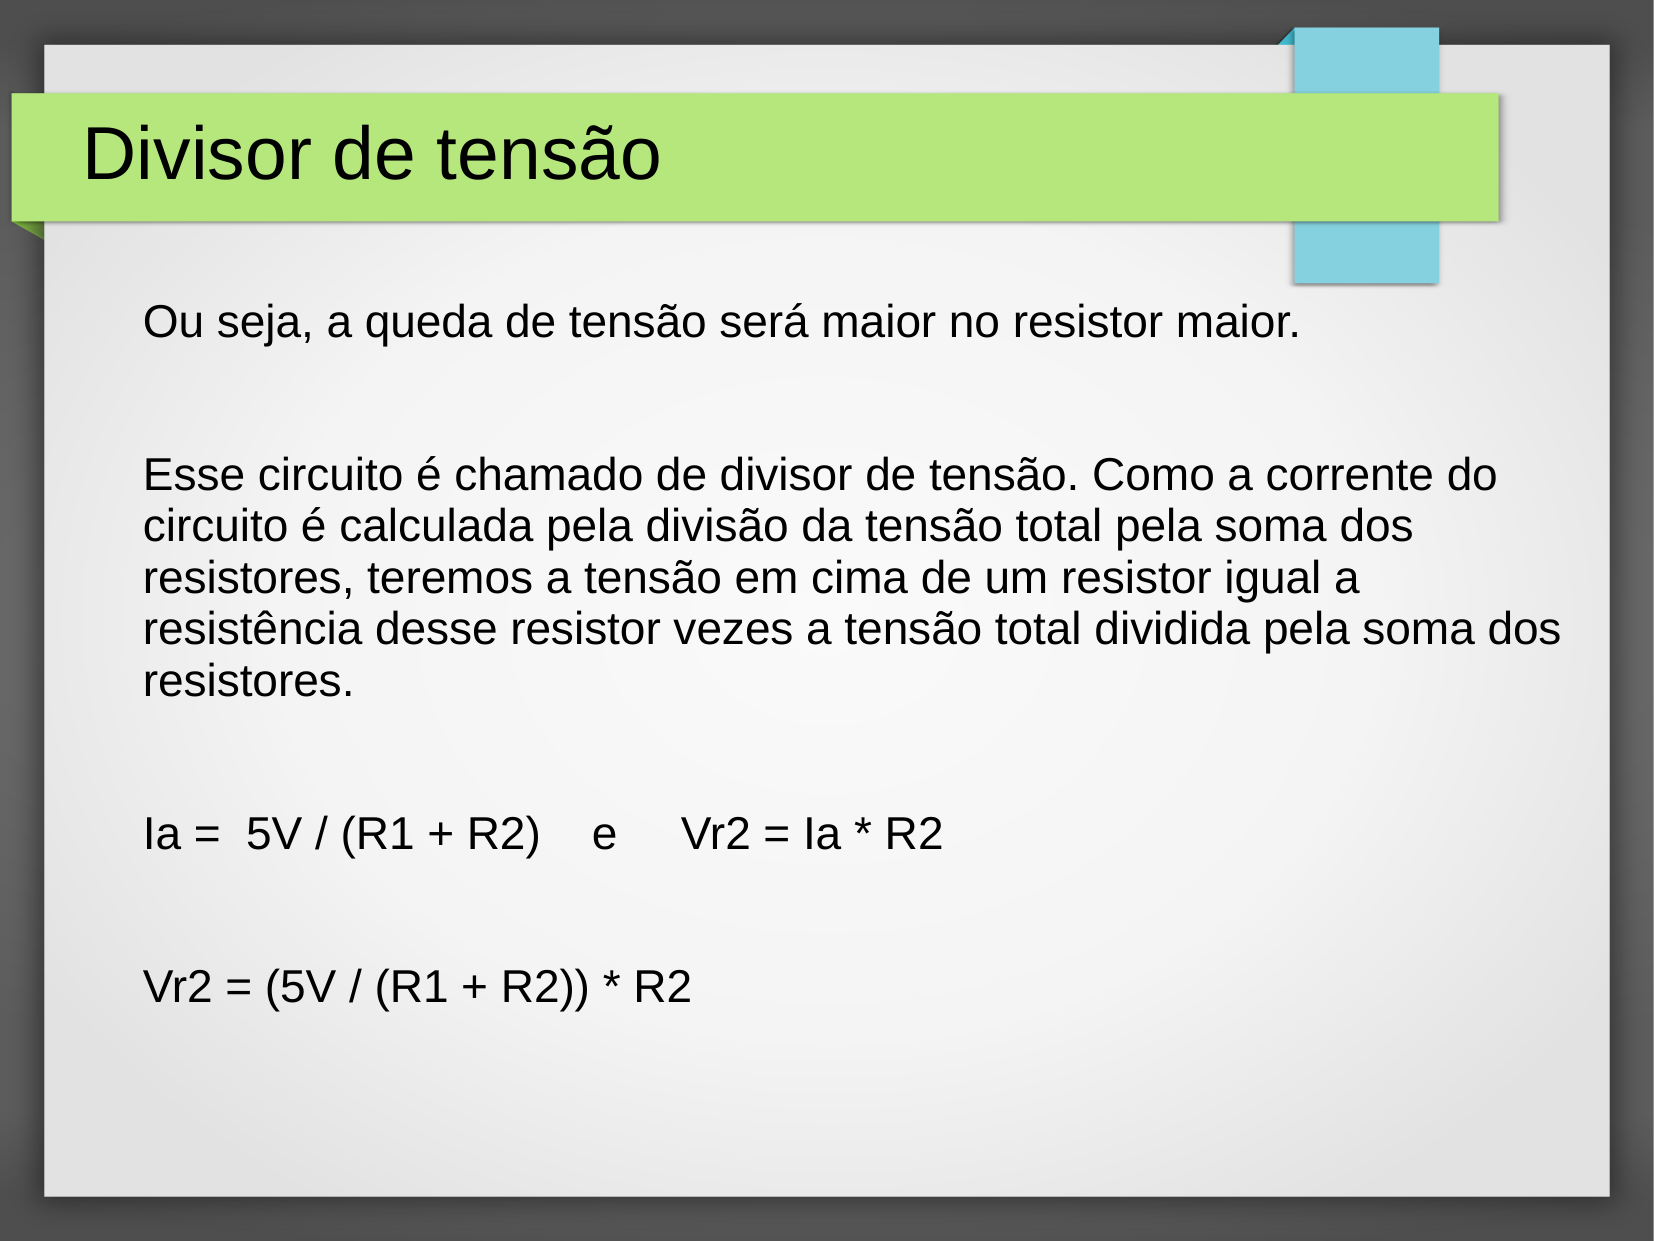

# Divisor de tensão
Ou seja, a queda de tensão será maior no resistor maior.
Esse circuito é chamado de divisor de tensão. Como a corrente do circuito é calculada pela divisão da tensão total pela soma dos resistores, teremos a tensão em cima de um resistor igual a resistência desse resistor vezes a tensão total dividida pela soma dos resistores.
Ia = 5V / (R1 + R2) e Vr2 = Ia * R2
Vr2 = (5V / (R1 + R2)) * R2